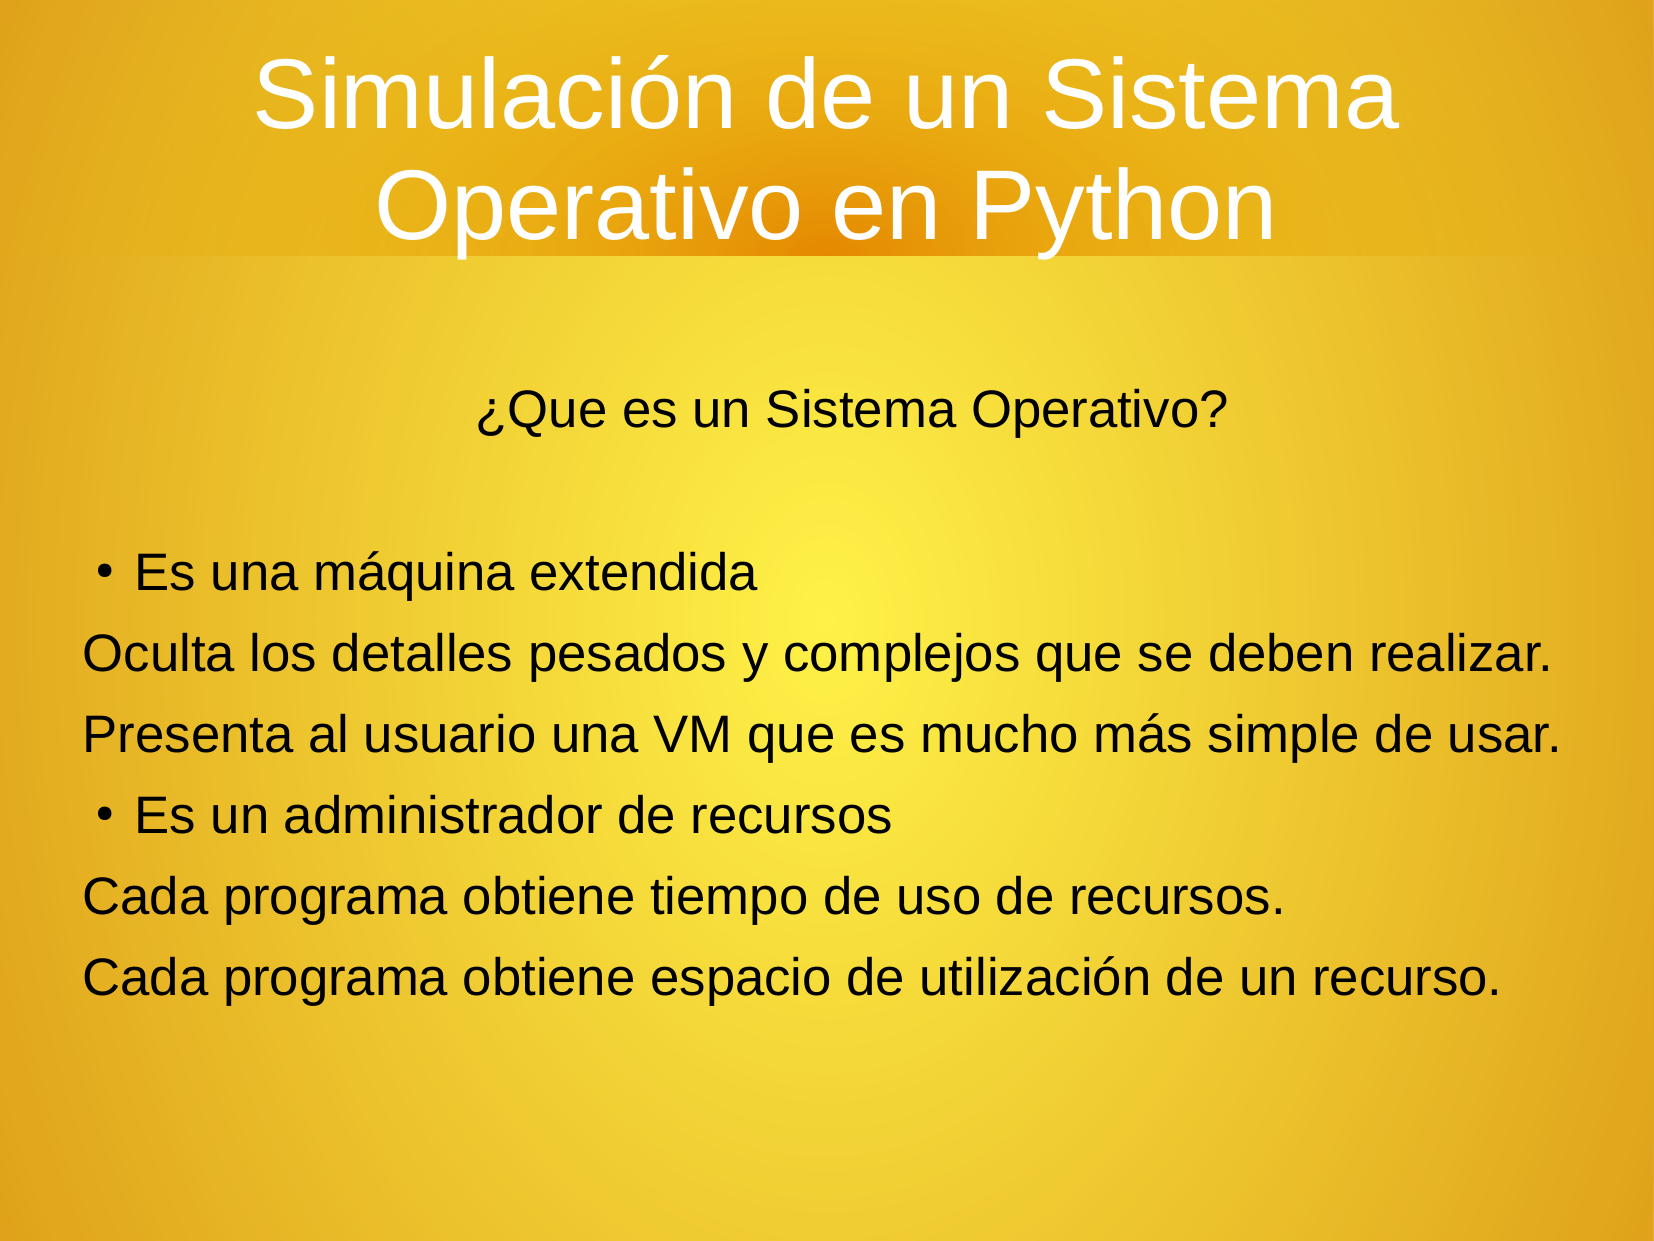

# Simulación de un Sistema Operativo en Python
¿Que es un Sistema Operativo?
Es una máquina extendida
Oculta los detalles pesados y complejos que se deben realizar.
Presenta al usuario una VM que es mucho más simple de usar.
Es un administrador de recursos
Cada programa obtiene tiempo de uso de recursos.
Cada programa obtiene espacio de utilización de un recurso.